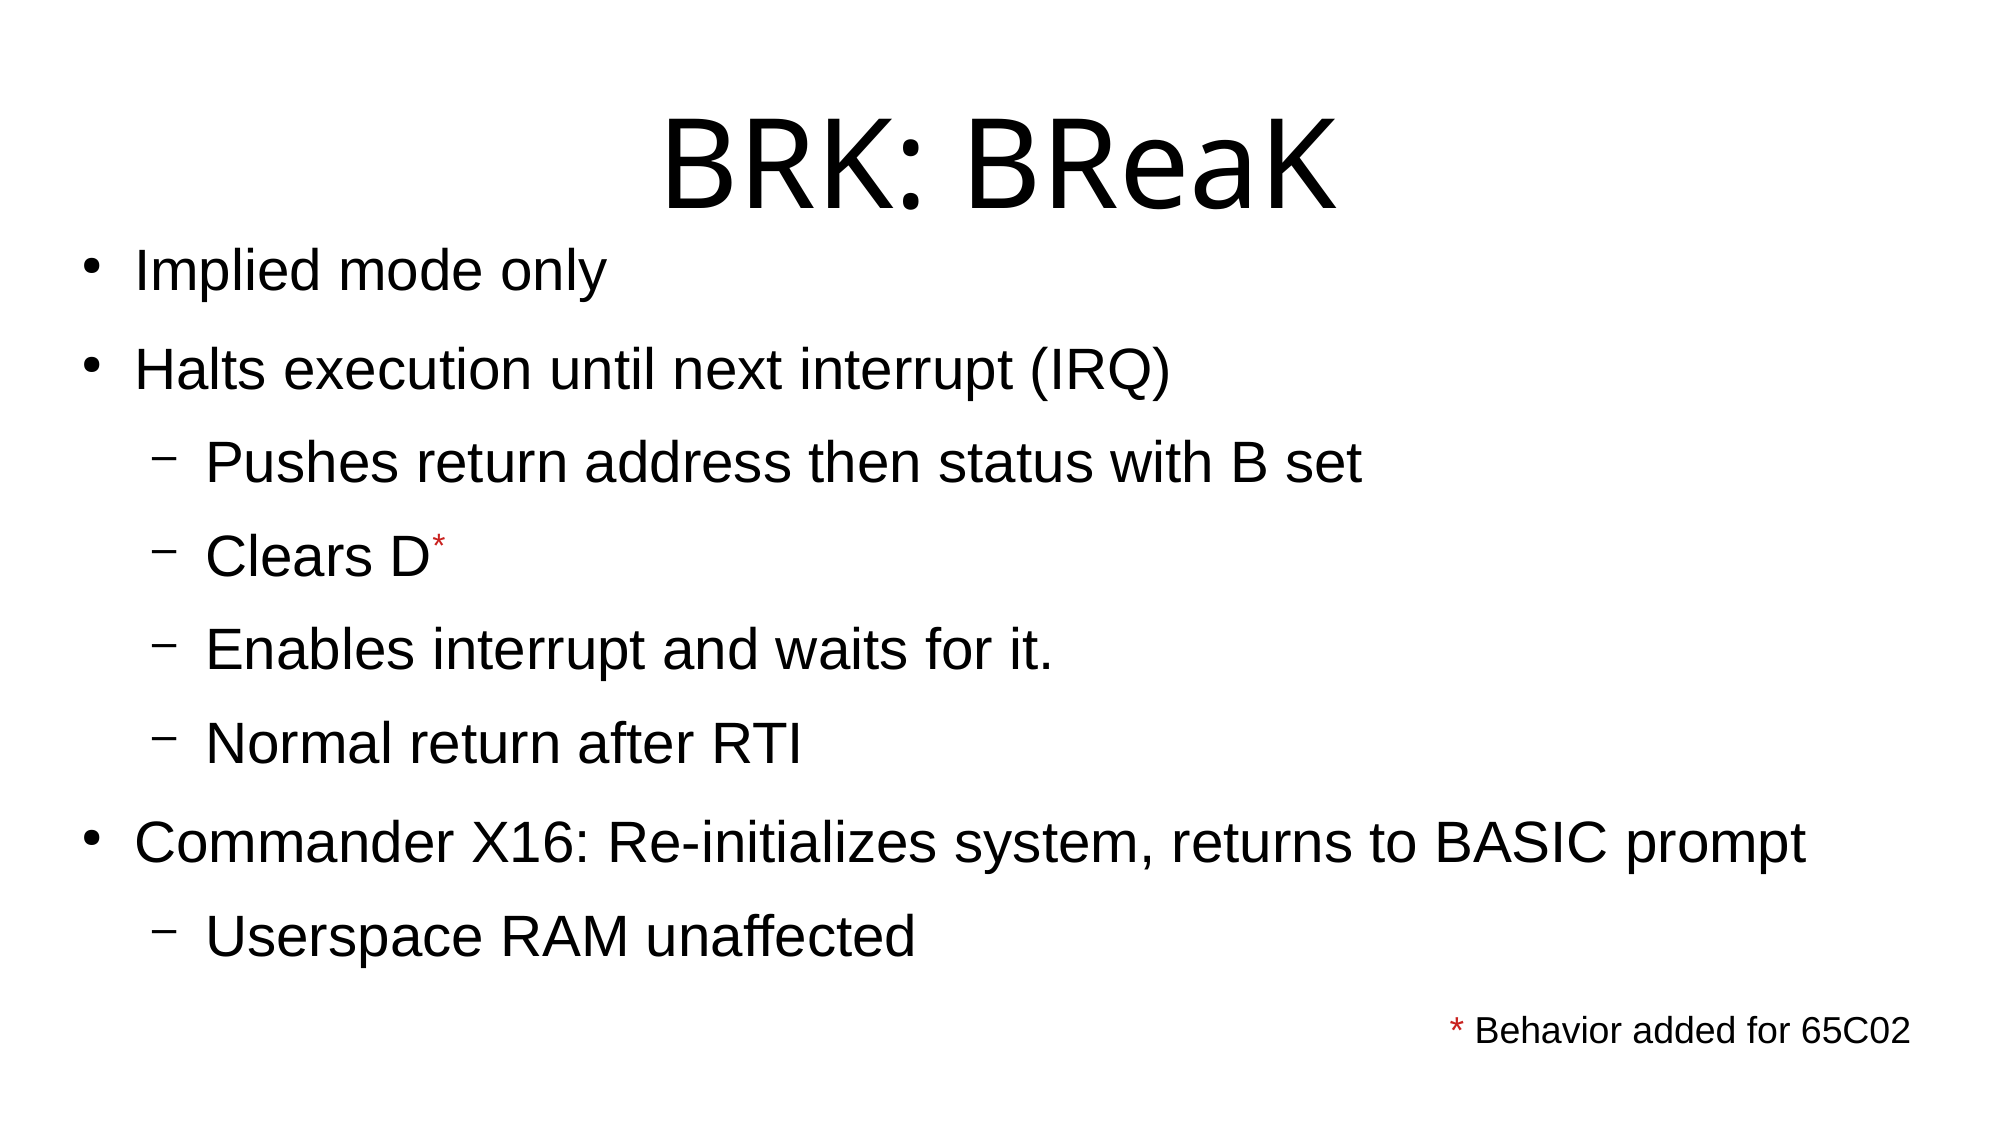

BRK: BReaK
# Implied mode only
Halts execution until next interrupt (IRQ)
Pushes return address then status with B set
Clears D*
Enables interrupt and waits for it.
Normal return after RTI
Commander X16: Re-initializes system, returns to BASIC prompt
Userspace RAM unaffected
* Behavior added for 65C02